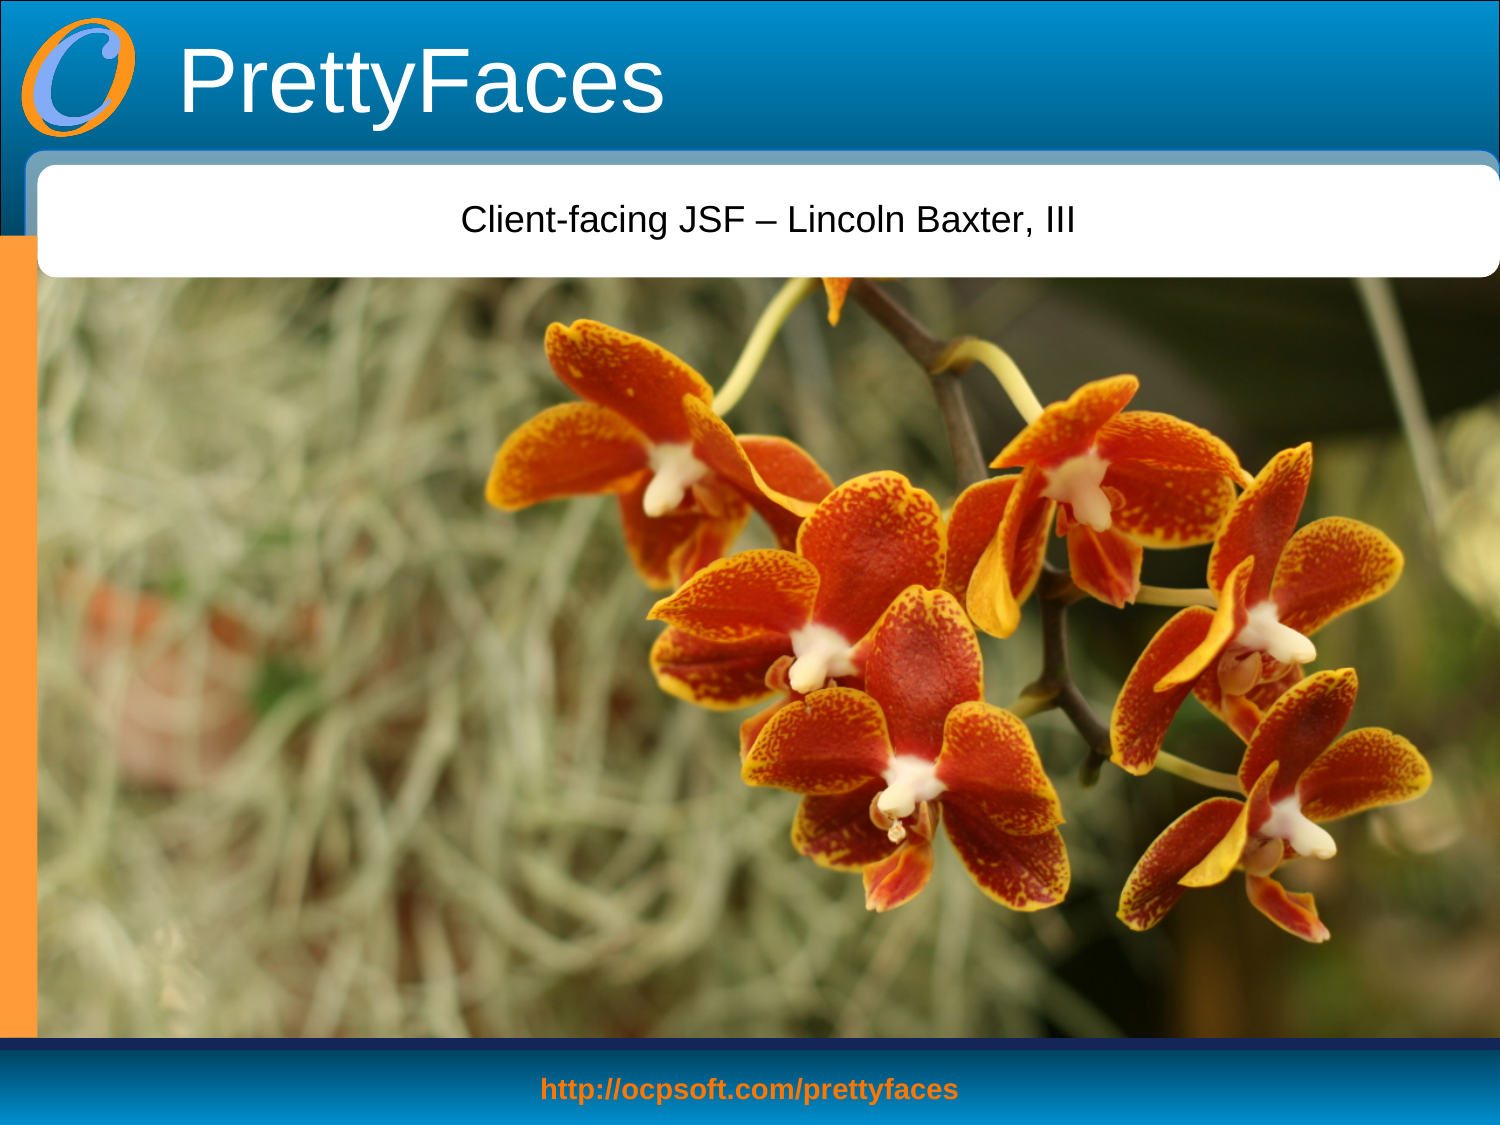

PrettyFaces
Client-facing JSF – Lincoln Baxter, III